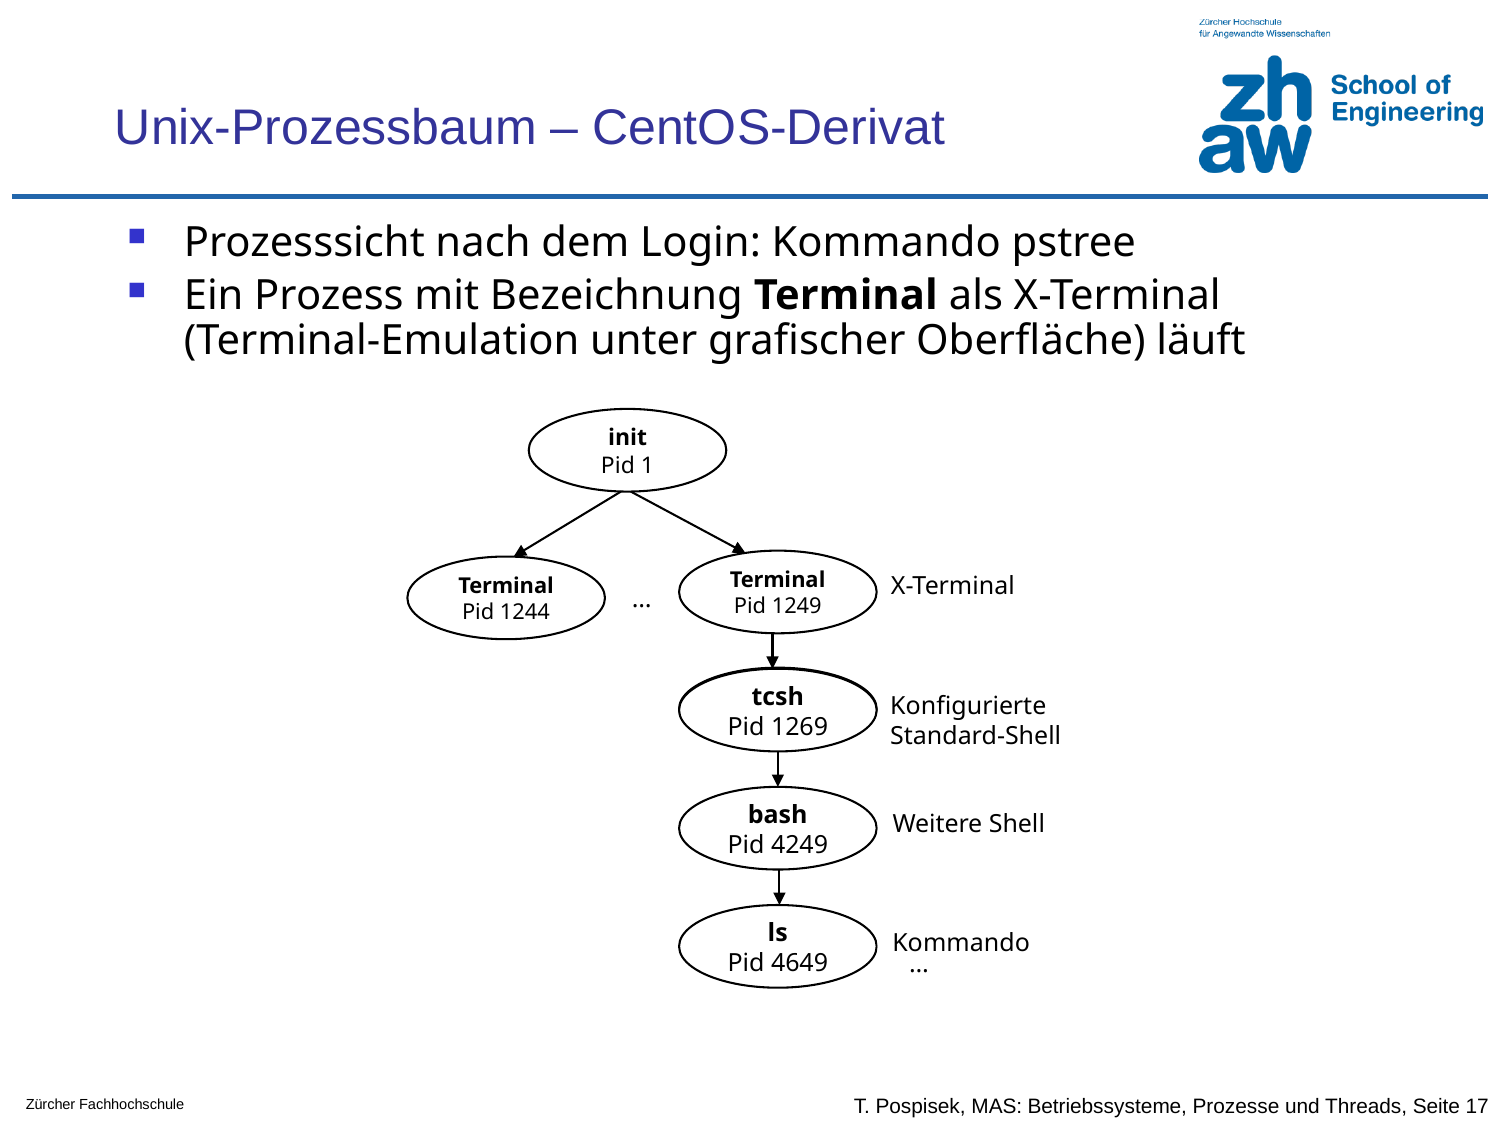

# Unix-Prozessbaum – CentOS-Derivat
Prozesssicht nach dem Login: Kommando pstree
Ein Prozess mit Bezeichnung Terminal als X-Terminal (Terminal-Emulation unter grafischer Oberfläche) läuft
init
Pid 1
Terminal
Pid 1249
Terminal
Pid 1244
X-Terminal
…
tcsh
Pid 1350
tcsh
Pid 1269
Konfigurierte
Standard-Shell
bash
Pid 4249
Weitere Shell
ls
Pid 4649
Kommando
…